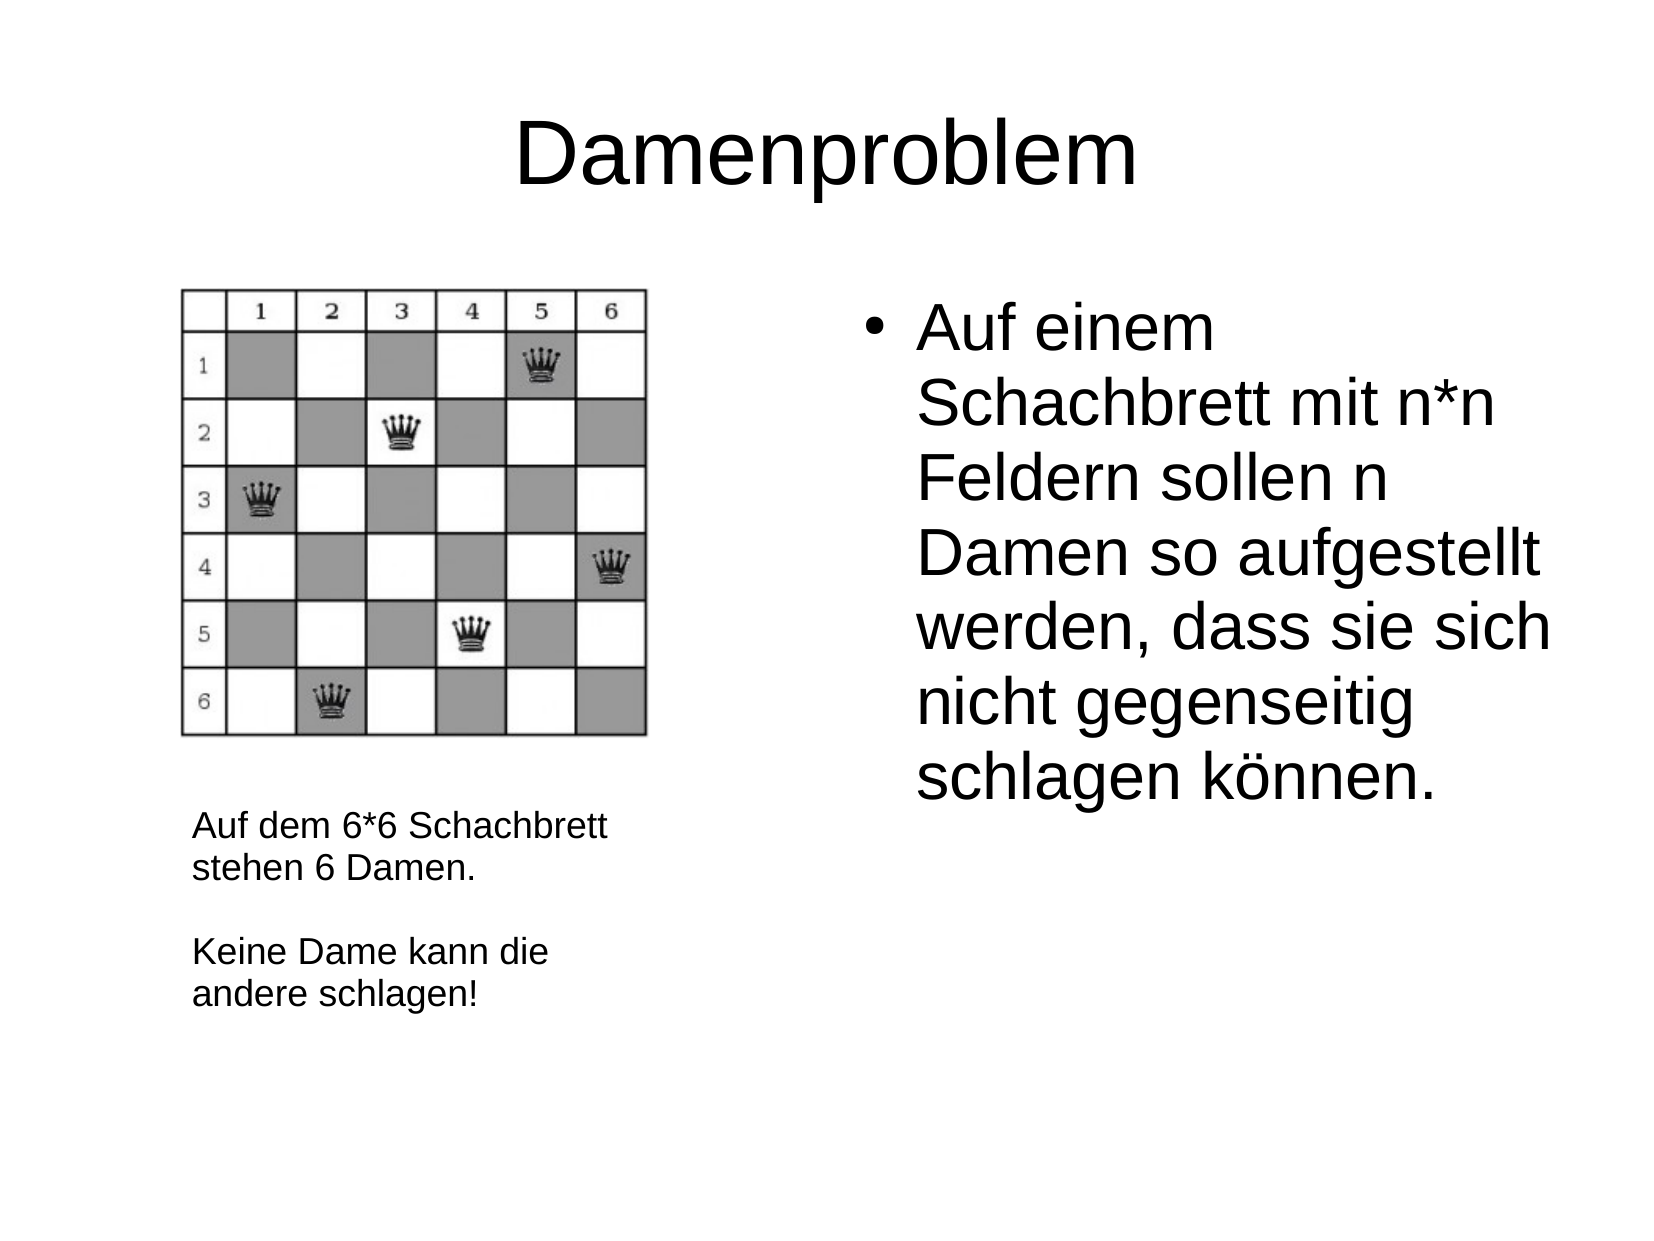

# Damenproblem
Auf einem Schachbrett mit n*n Feldern sollen n Damen so aufgestellt werden, dass sie sich nicht gegenseitig schlagen können.
Auf dem 6*6 Schachbrett stehen 6 Damen.
Keine Dame kann die andere schlagen!